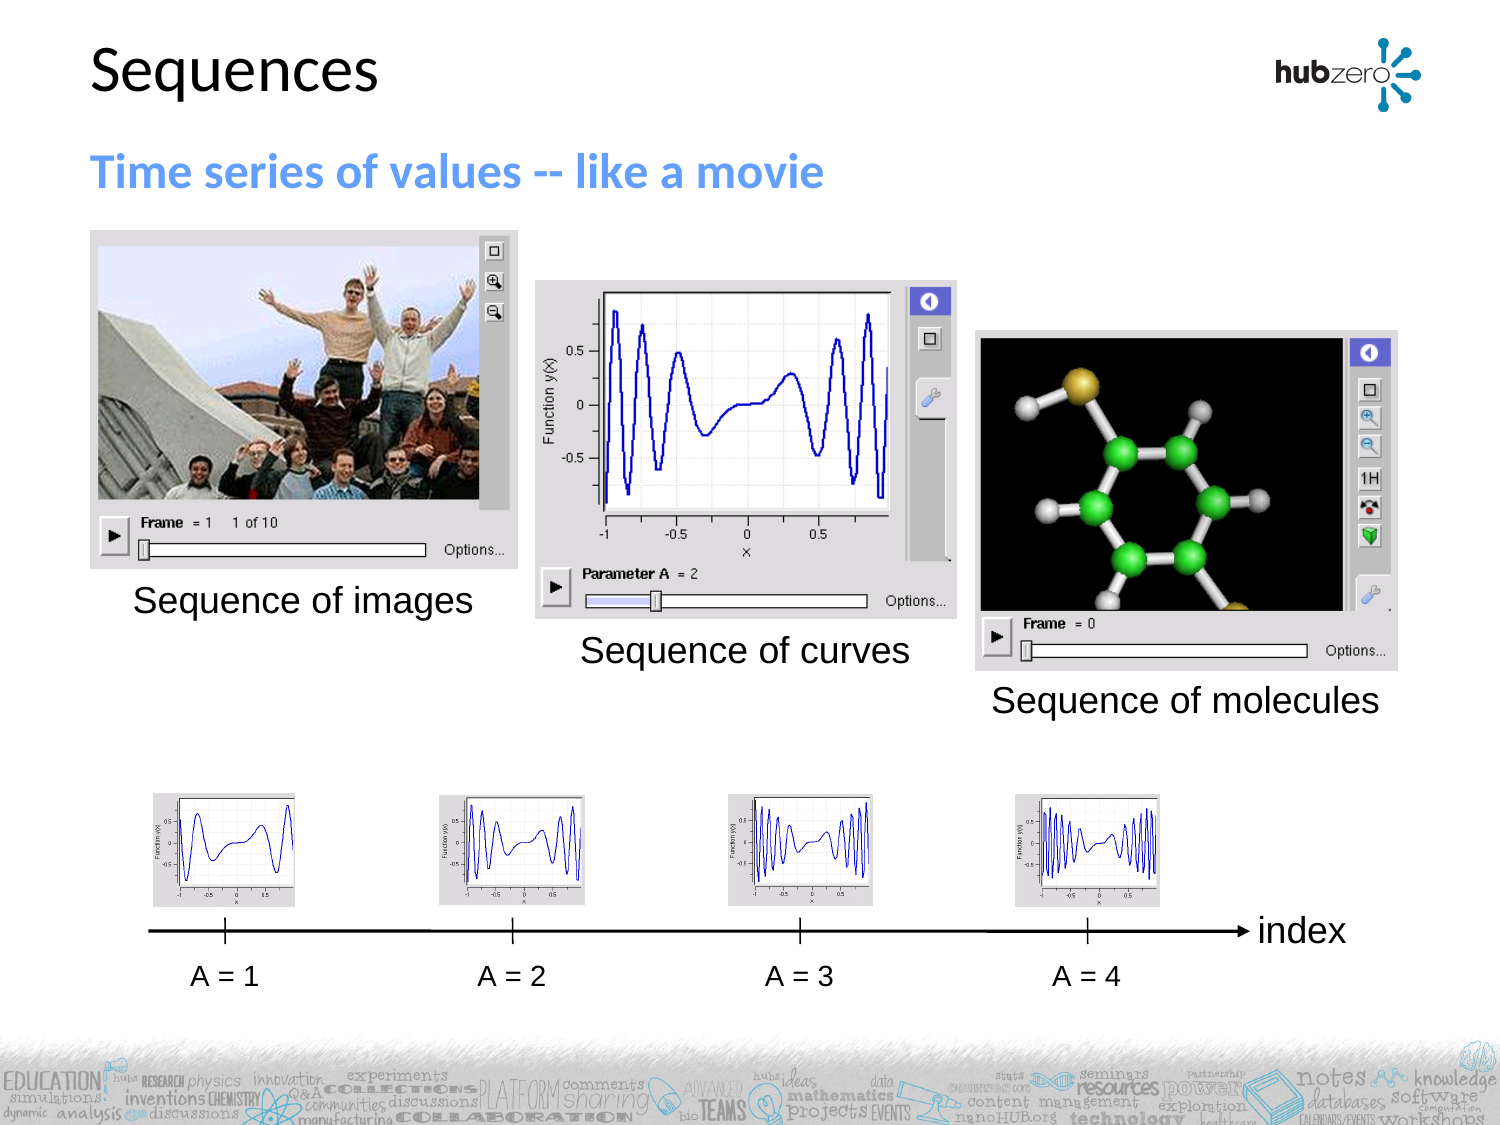

Sequences
Time series of values -- like a movie
Sequence of images
Sequence of curves
Sequence of molecules
index
A = 1
A = 2
A = 3
A = 4